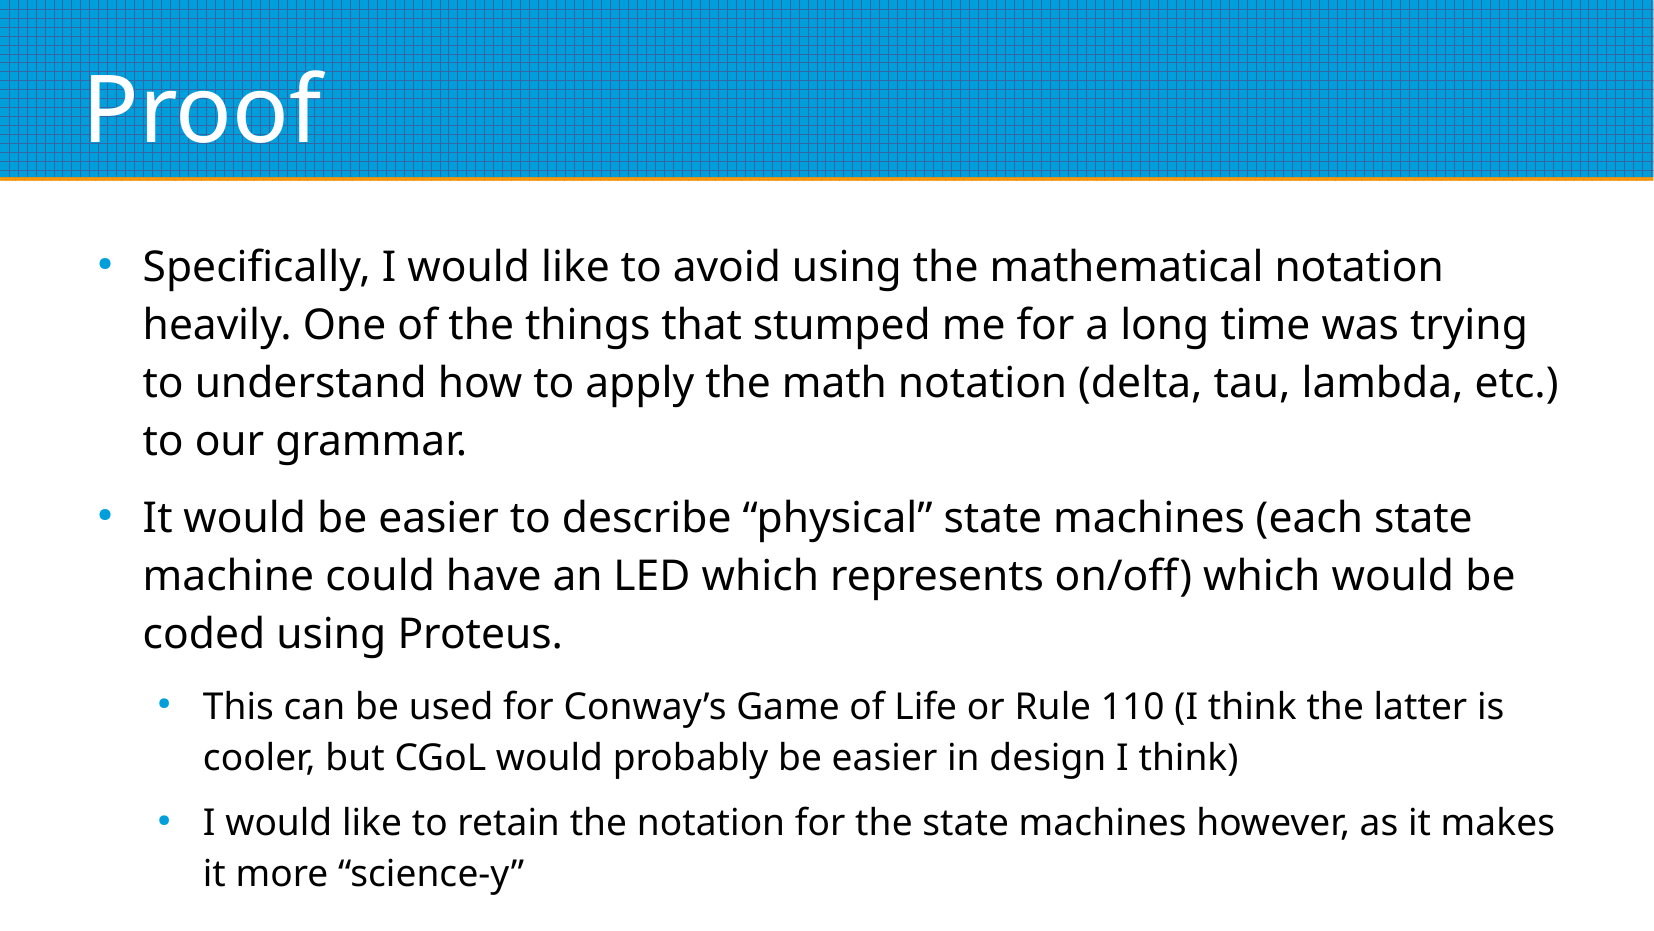

# Proof
Specifically, I would like to avoid using the mathematical notation heavily. One of the things that stumped me for a long time was trying to understand how to apply the math notation (delta, tau, lambda, etc.) to our grammar.
It would be easier to describe “physical” state machines (each state machine could have an LED which represents on/off) which would be coded using Proteus.
This can be used for Conway’s Game of Life or Rule 110 (I think the latter is cooler, but CGoL would probably be easier in design I think)
I would like to retain the notation for the state machines however, as it makes it more “science-y”